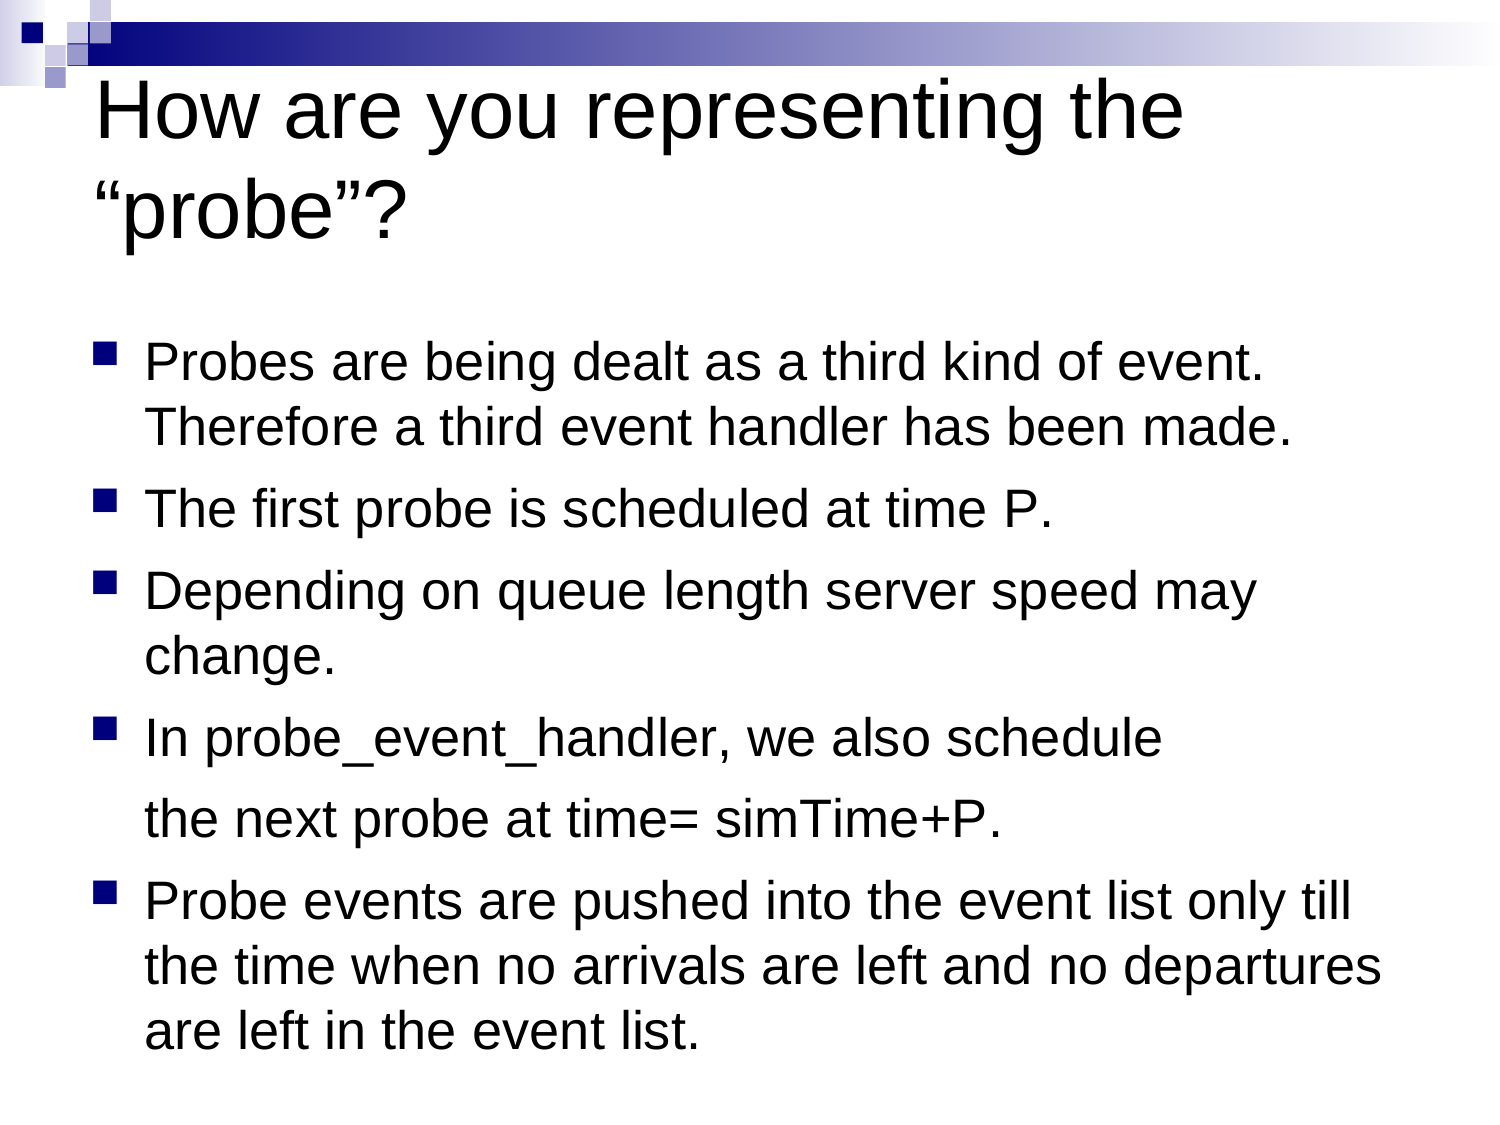

# How are you representing the “probe”?
Probes are being dealt as a third kind of event. Therefore a third event handler has been made.
The first probe is scheduled at time P.
Depending on queue length server speed may change.
In probe_event_handler, we also schedule
the next probe at time= simTime+P.
Probe events are pushed into the event list only till the time when no arrivals are left and no departures are left in the event list.